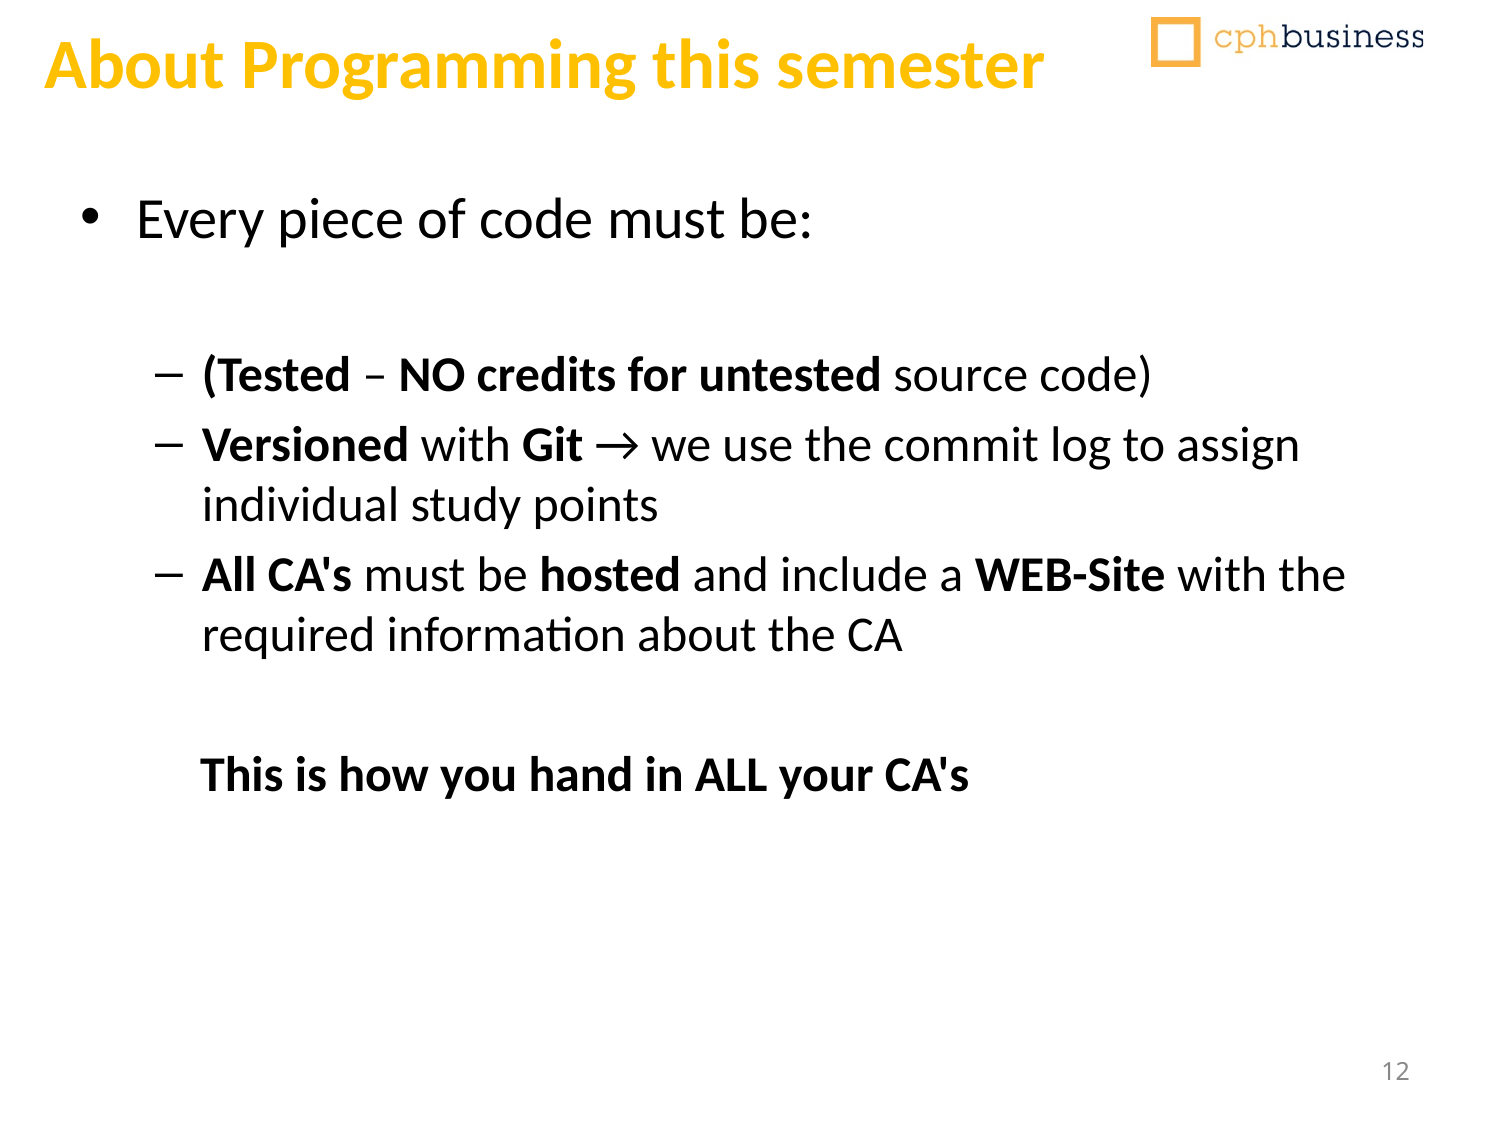

# About Programming this semester
Every piece of code must be:
(Tested – NO credits for untested source code)
Versioned with Git → we use the commit log to assign individual study points
All CA's must be hosted and include a WEB-Site with the required information about the CA
 This is how you hand in ALL your CA's